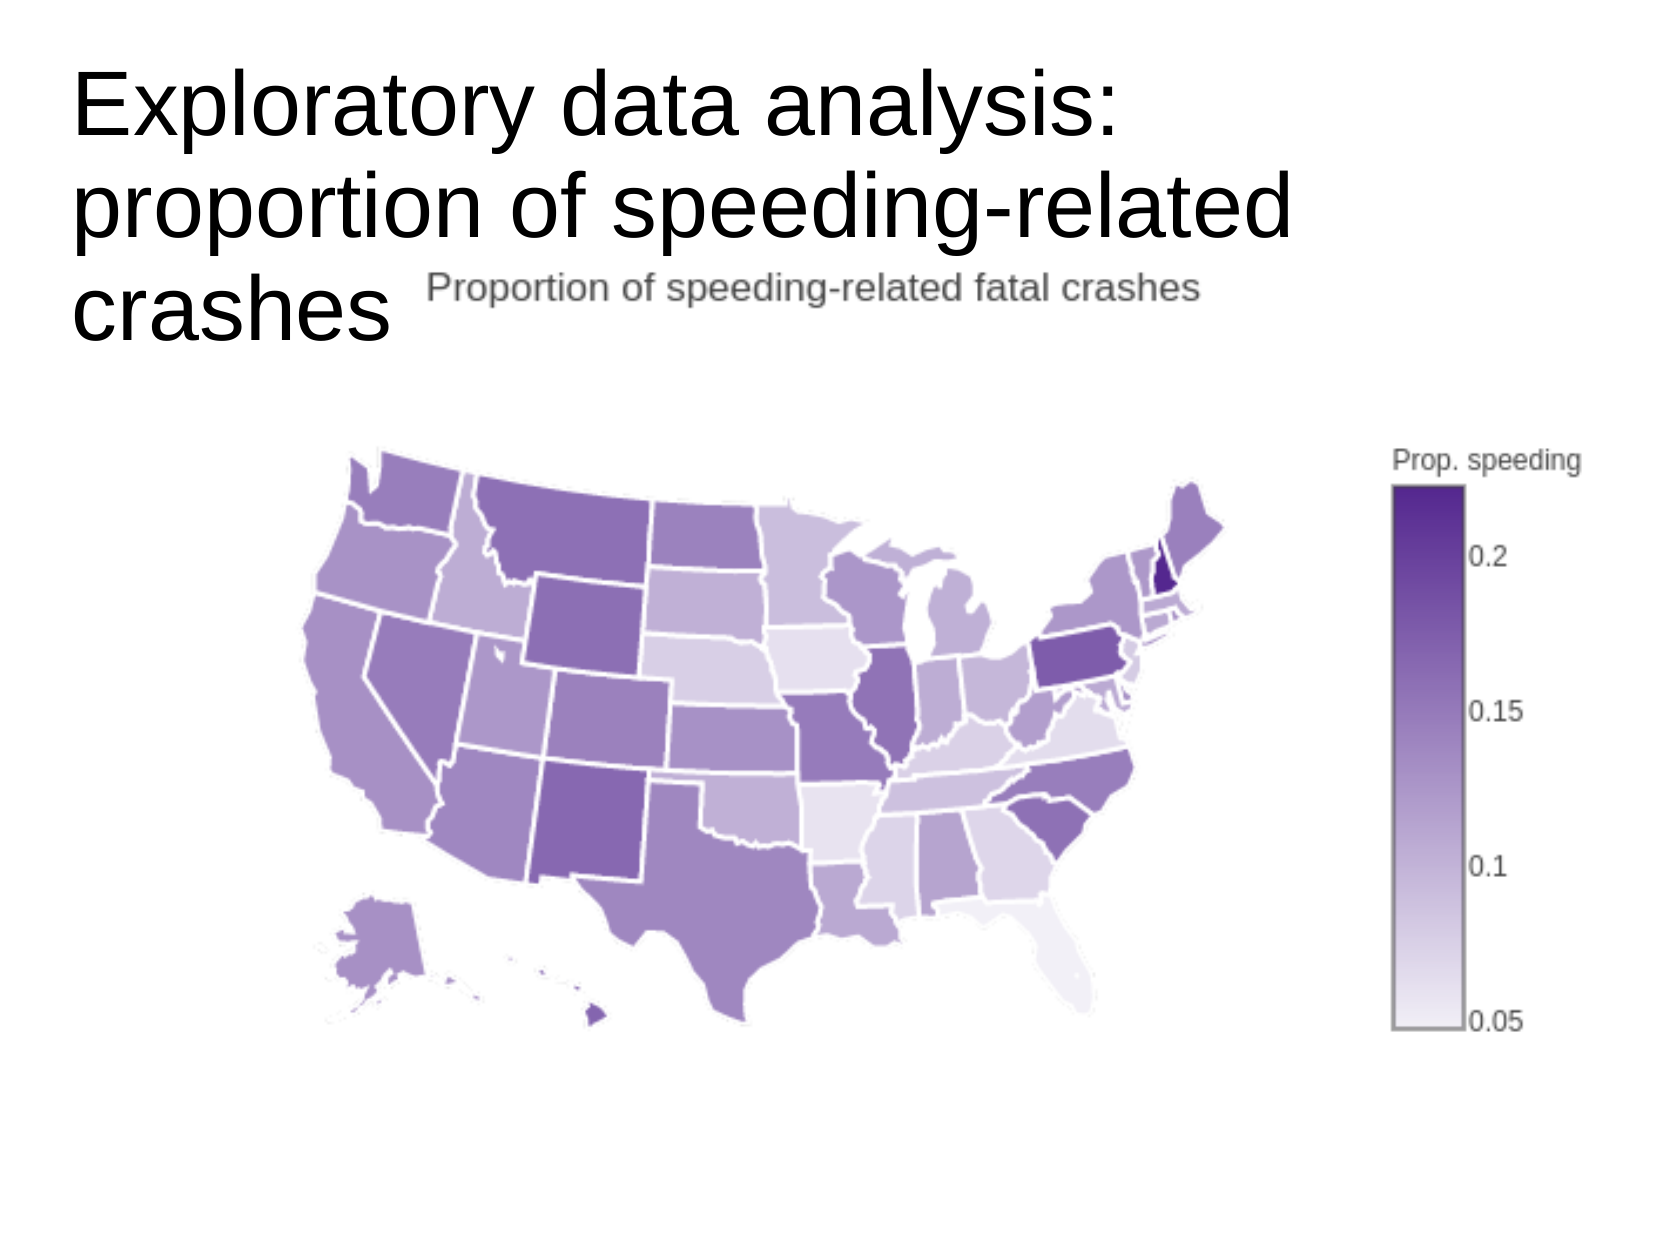

# Exploratory data analysis: proportion of speeding-related crashes